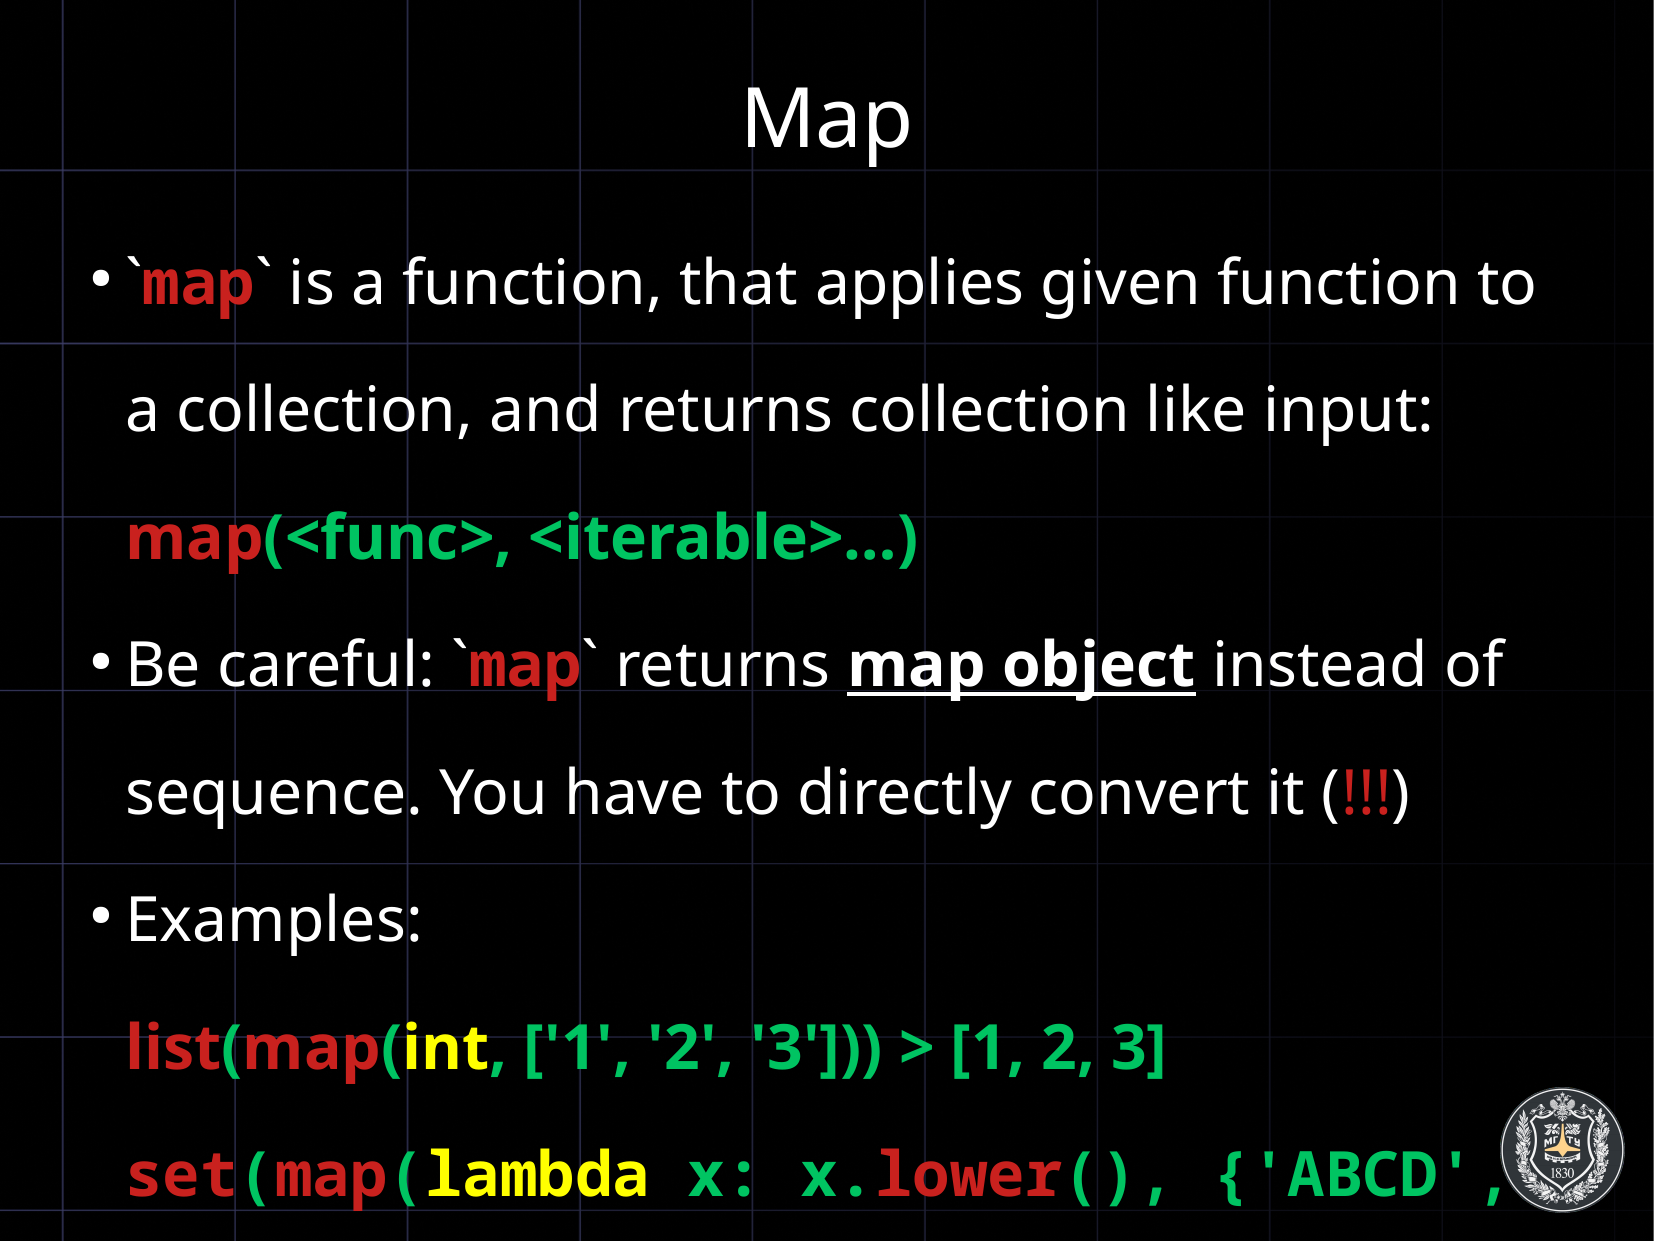

# Map
`map` is a function, that applies given function to a collection, and returns collection like input:
map(<func>, <iterable>…)
Be careful: `map` returns map object instead of sequence. You have to directly convert it (!!!)
Examples:
list(map(int, ['1', '2', '3'])) > [1, 2, 3]
set(map(lambda x: x.lower(), {'ABCD', 'S'})) > {'s', 'abcd'}
list(map(lambda x, y: x + y, [1, 2, 3], [4, 5, 6])) > [5, 7, 9]